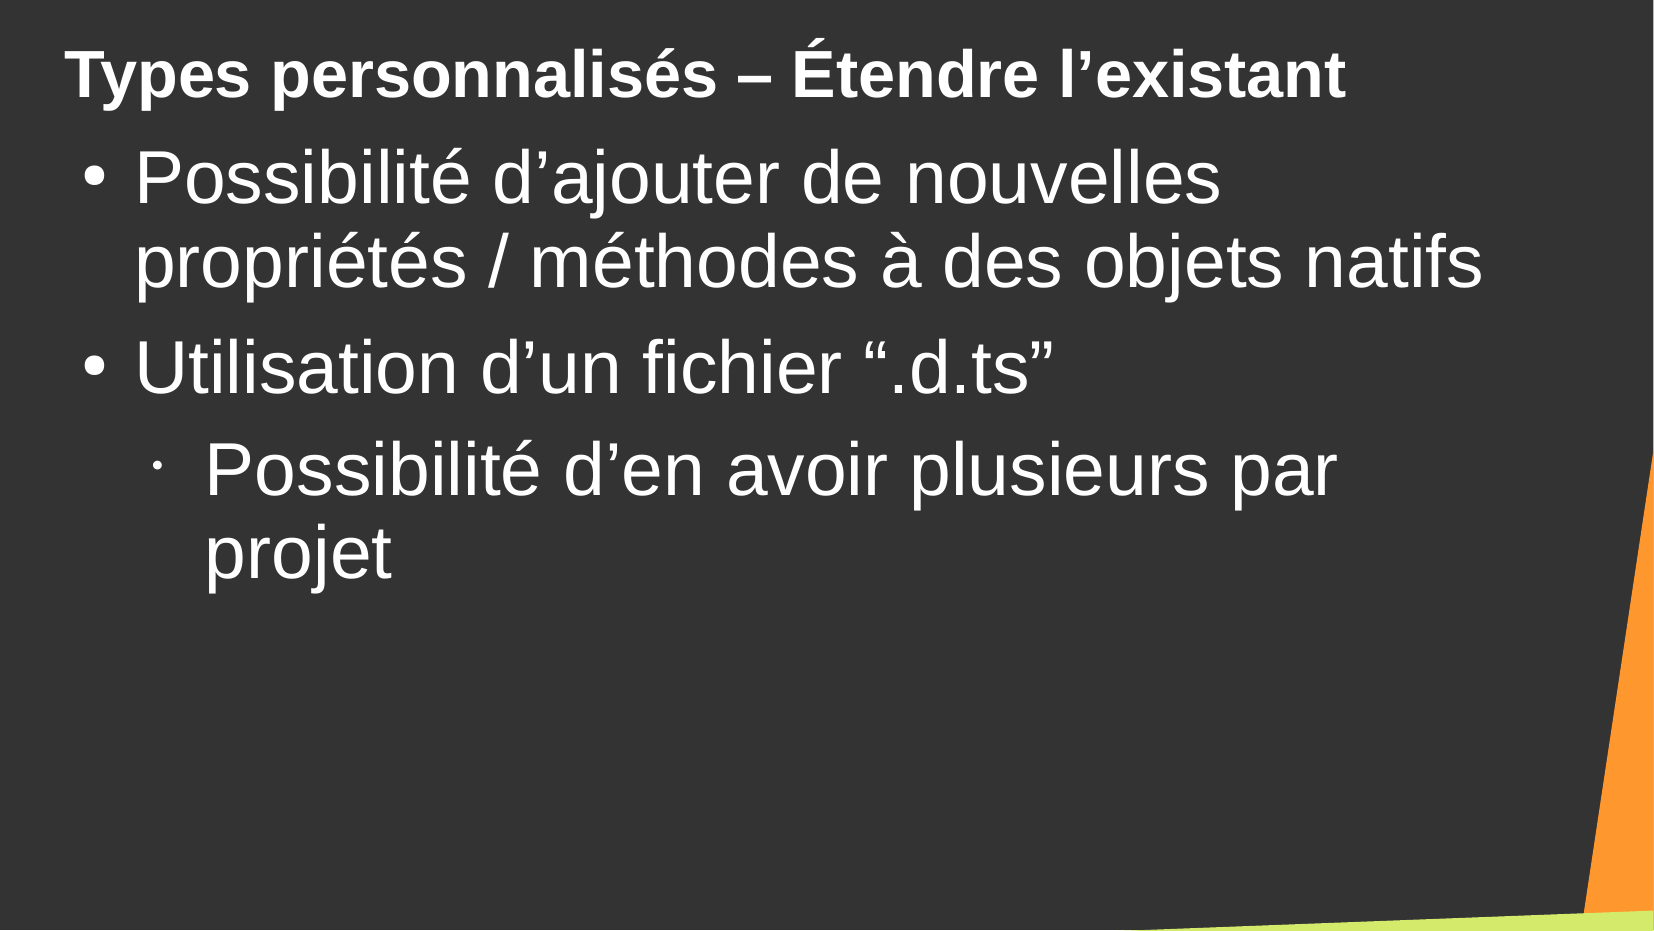

# Types personnalisés – Étendre l’existant
Possibilité d’ajouter de nouvelles propriétés / méthodes à des objets natifs
Utilisation d’un fichier “.d.ts”
Possibilité d’en avoir plusieurs par projet